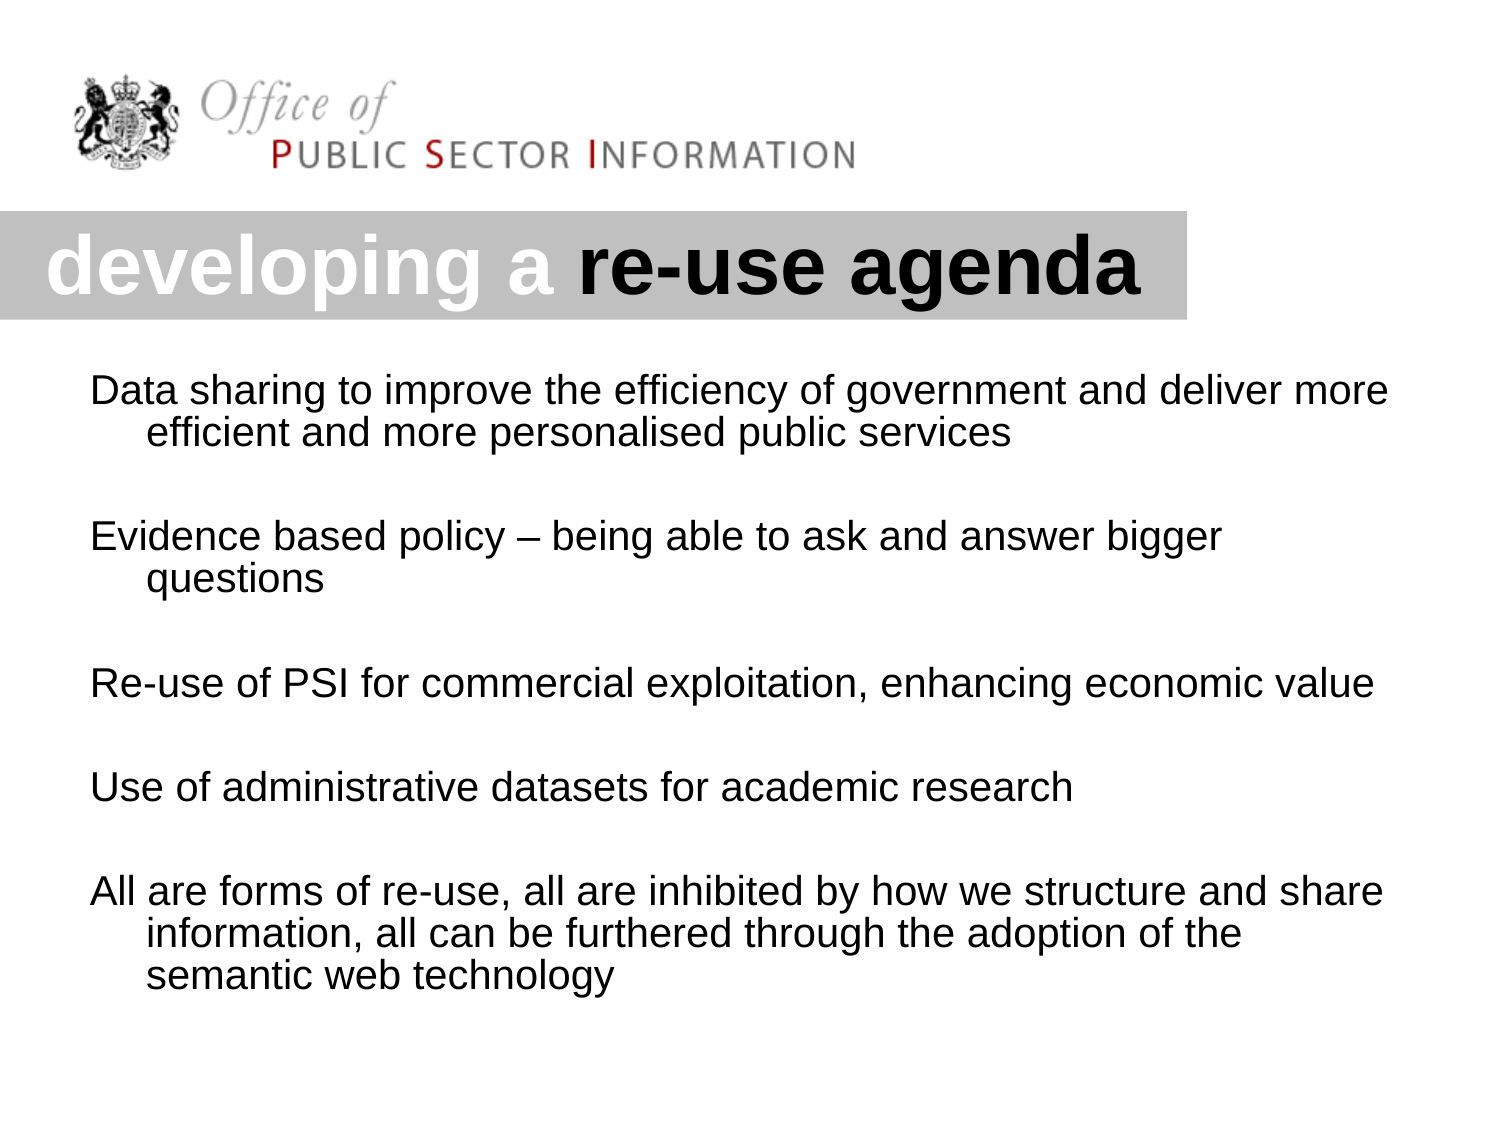

developing a re-use agenda
# Data sharing to improve the efficiency of government and deliver more efficient and more personalised public services
Evidence based policy – being able to ask and answer bigger questions
Re-use of PSI for commercial exploitation, enhancing economic value
Use of administrative datasets for academic research
All are forms of re-use, all are inhibited by how we structure and share information, all can be furthered through the adoption of the semantic web technology